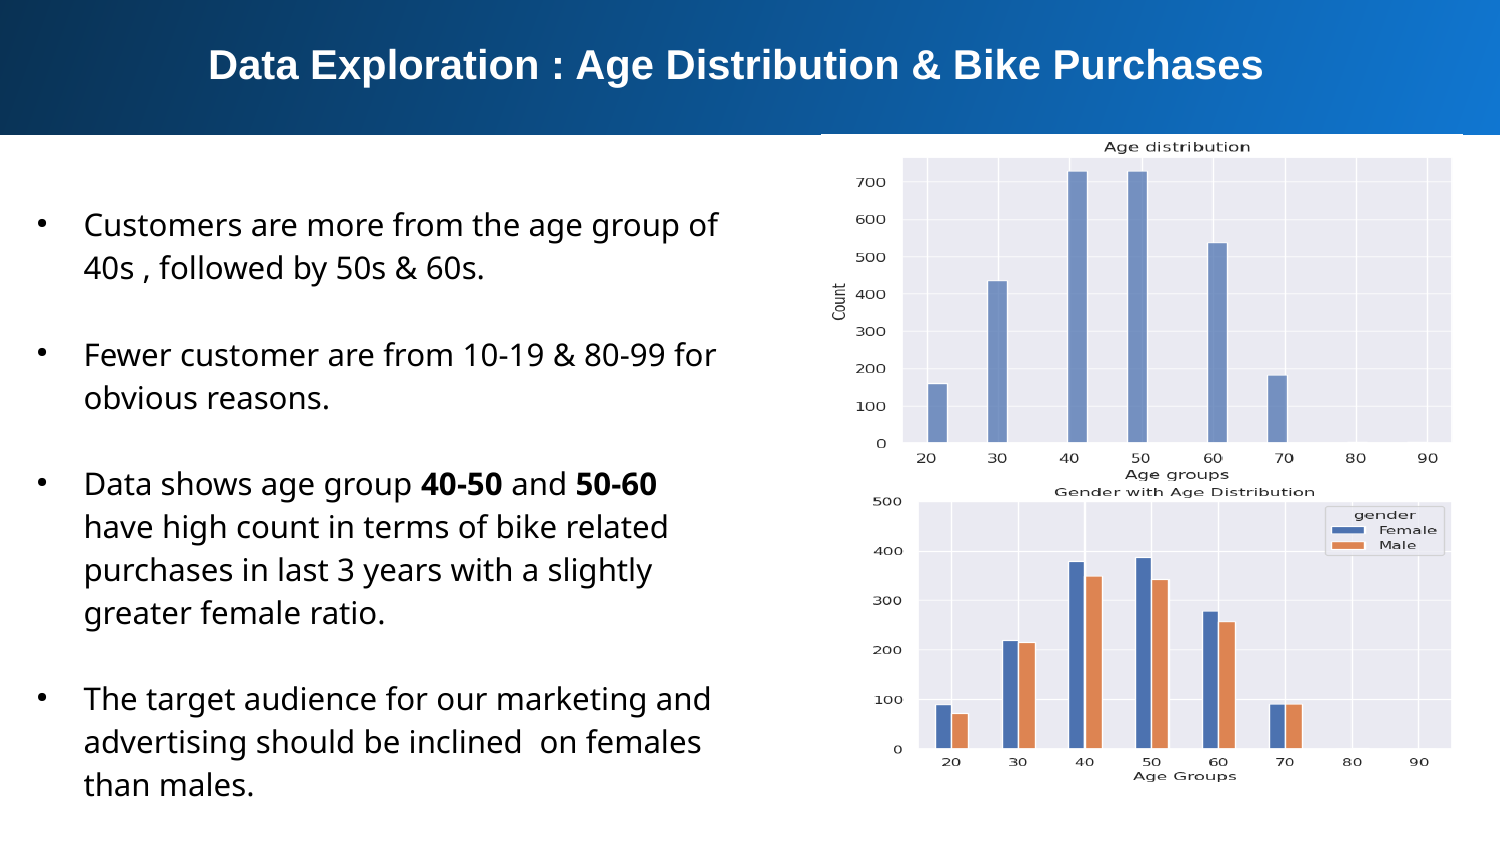

Data Exploration : Age Distribution & Bike Purchases
Customers are more from the age group of 40s , followed by 50s & 60s.
Fewer customer are from 10-19 & 80-99 for obvious reasons.
Data shows age group 40-50 and 50-60 have high count in terms of bike related purchases in last 3 years with a slightly greater female ratio.
The target audience for our marketing and advertising should be inclined on females than males.